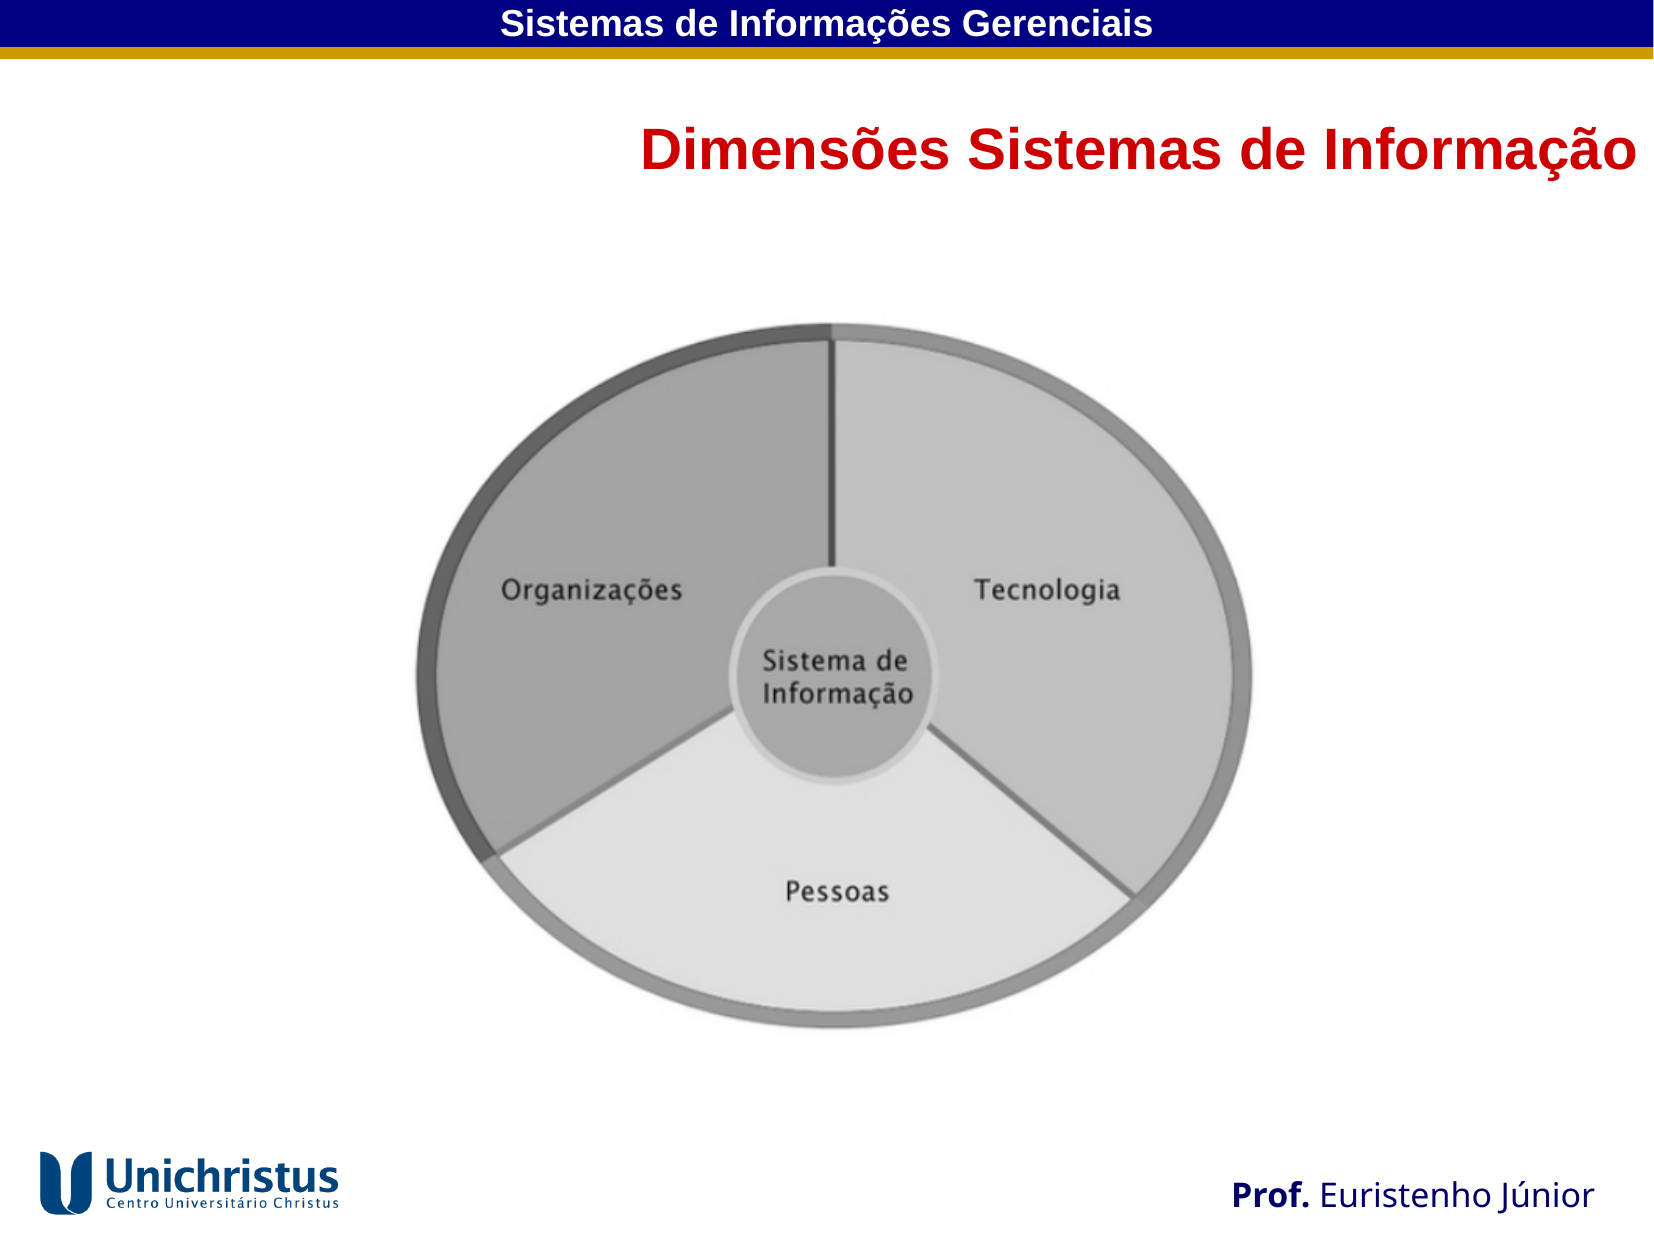

Sistemas de Informações Gerenciais
Dimensões Sistemas de Informação
Prof. Euristenho Júnior